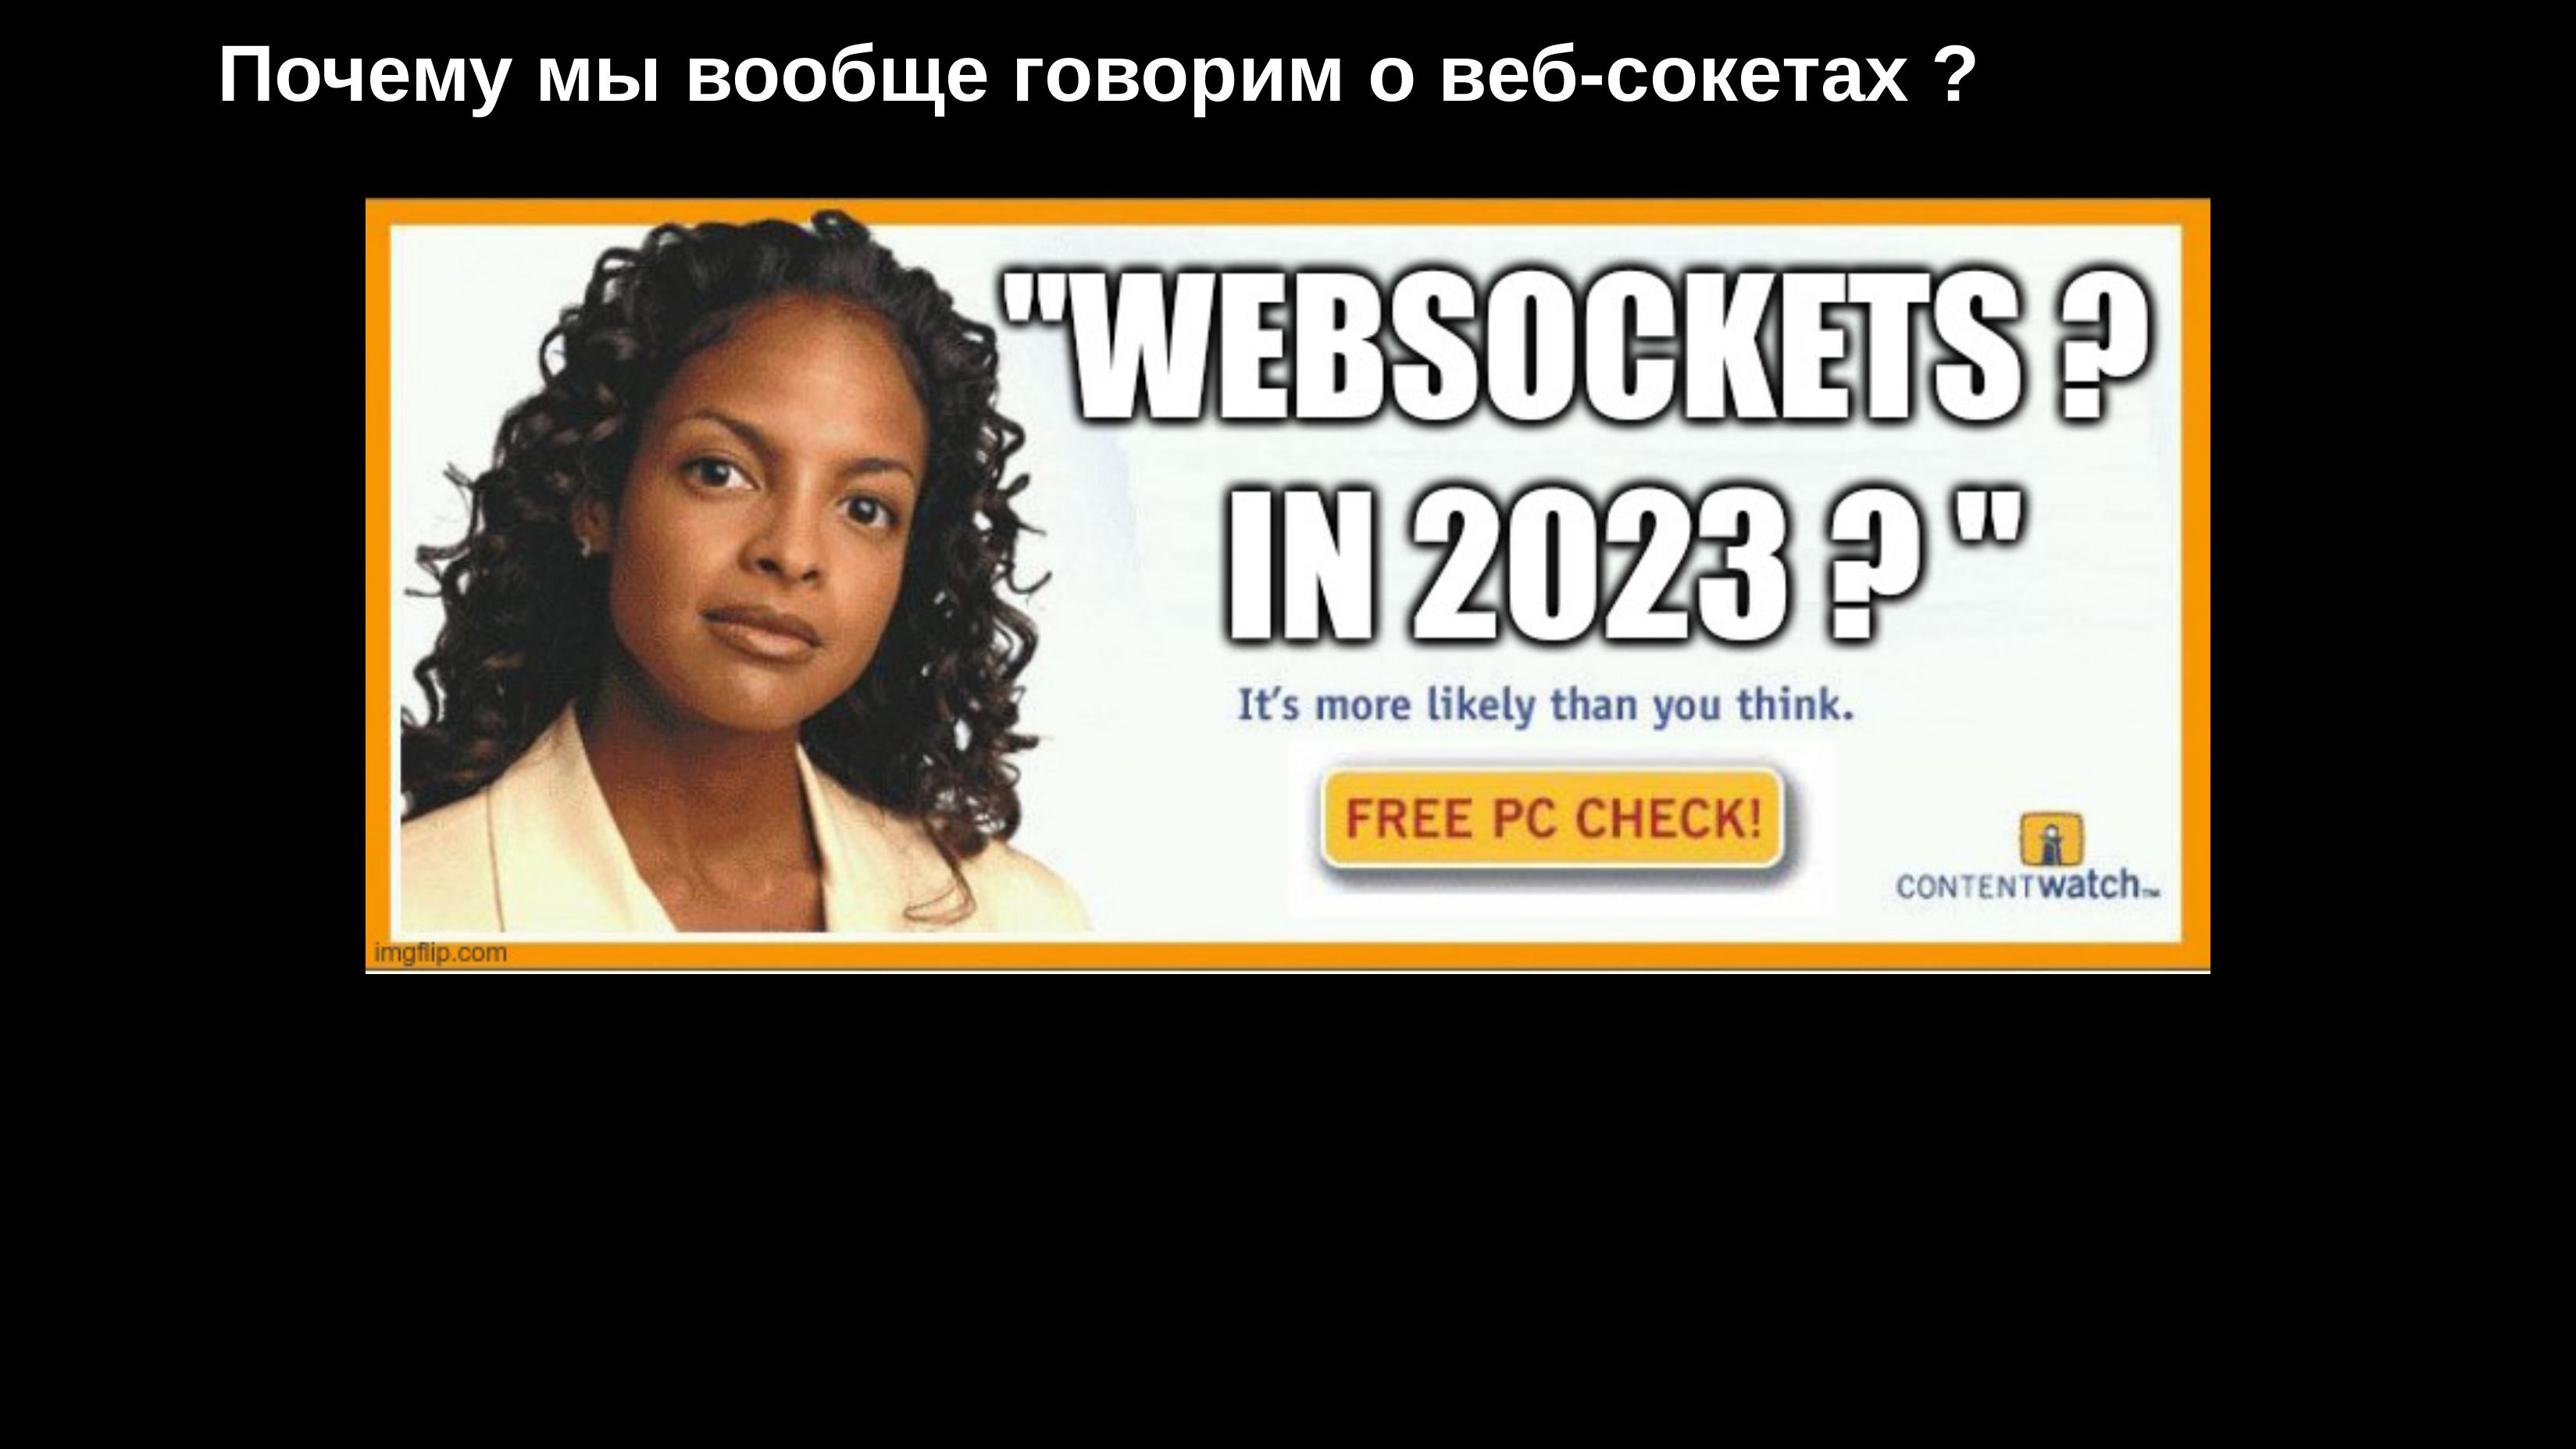

# Почему мы вообще говорим о веб-сокетах ?